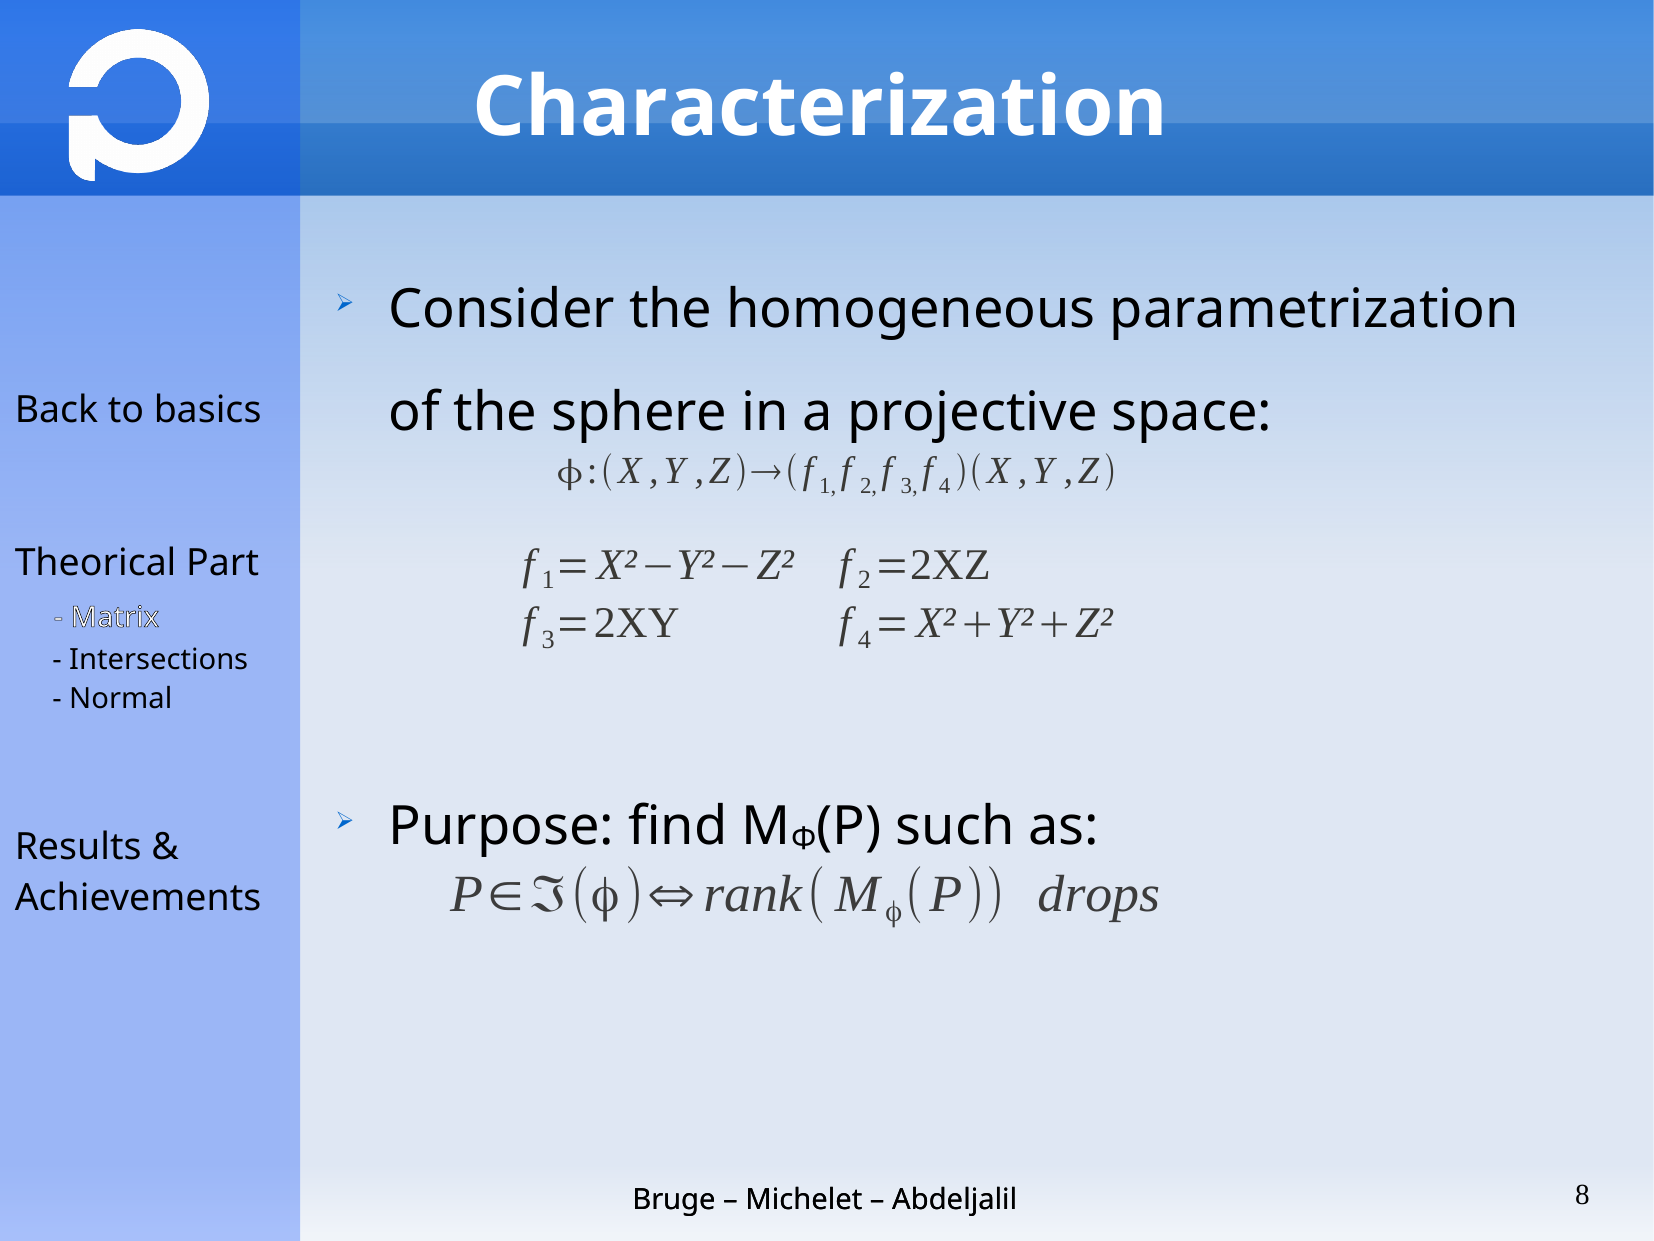

Back to basics
Theorical Part
 - Matrix
 - Intersections
 - Normal
Results & Achievements
# Characterization
Consider the homogeneous parametrization
of the sphere in a projective space:
Purpose: find MΦ(P) such as:
Bruge – Michelet – Abdeljalil
Bruge – Michelet – Abdeljalil